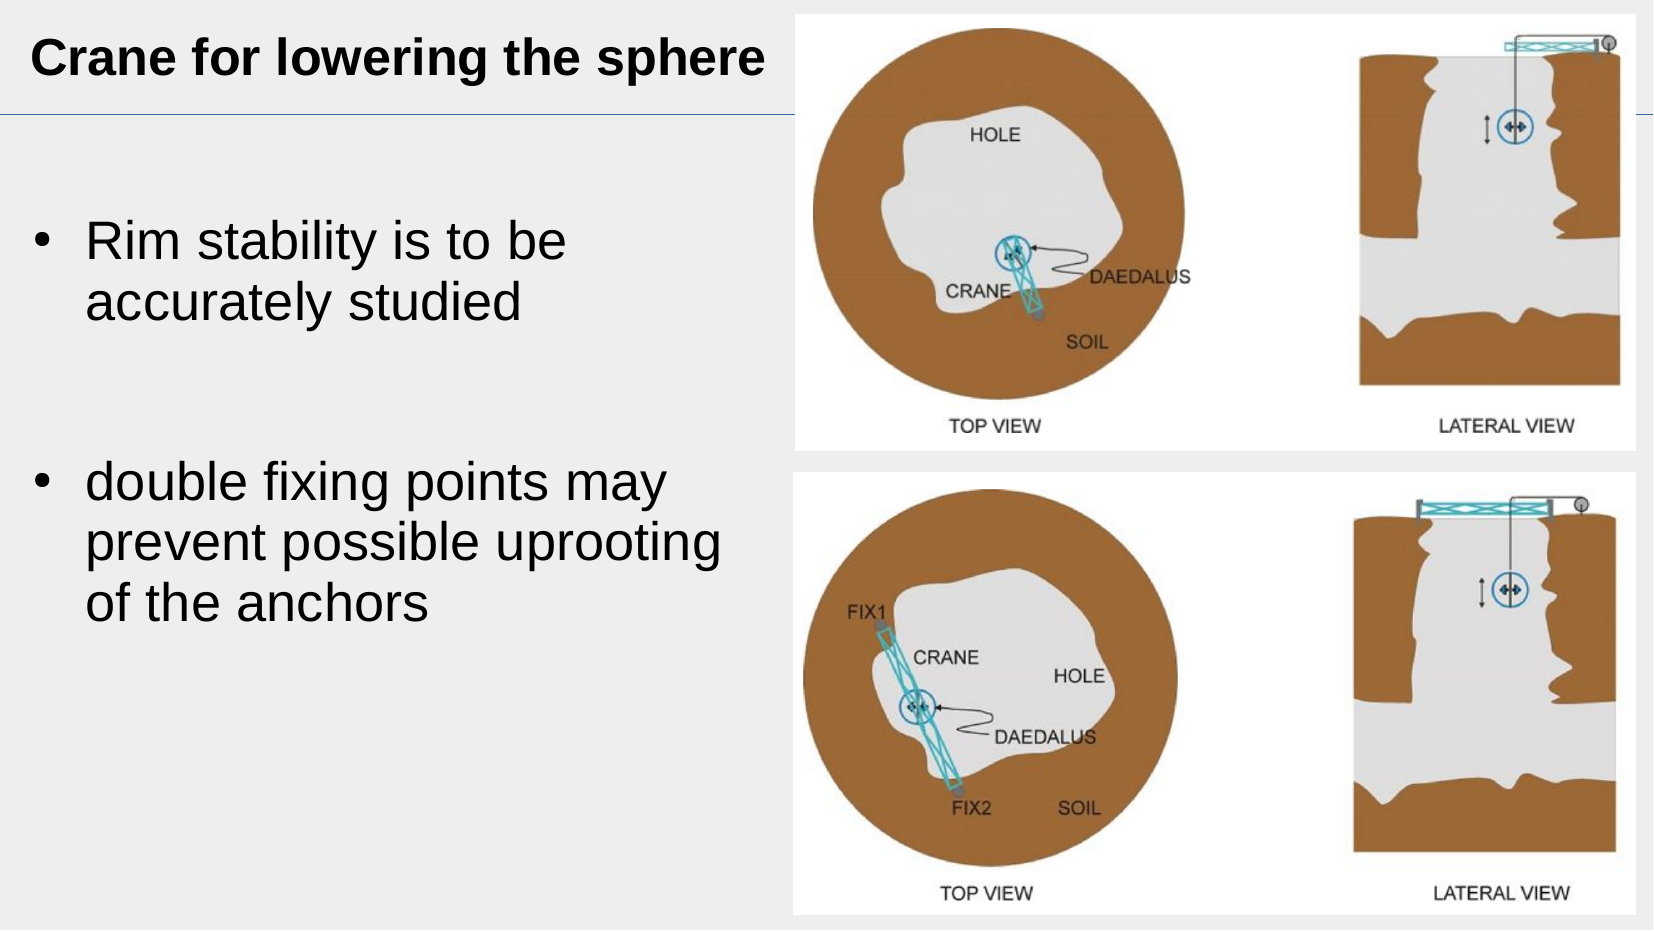

# Crane for lowering the sphere
Rim stability is to be accurately studied
double fixing points may prevent possible uprooting of the anchors